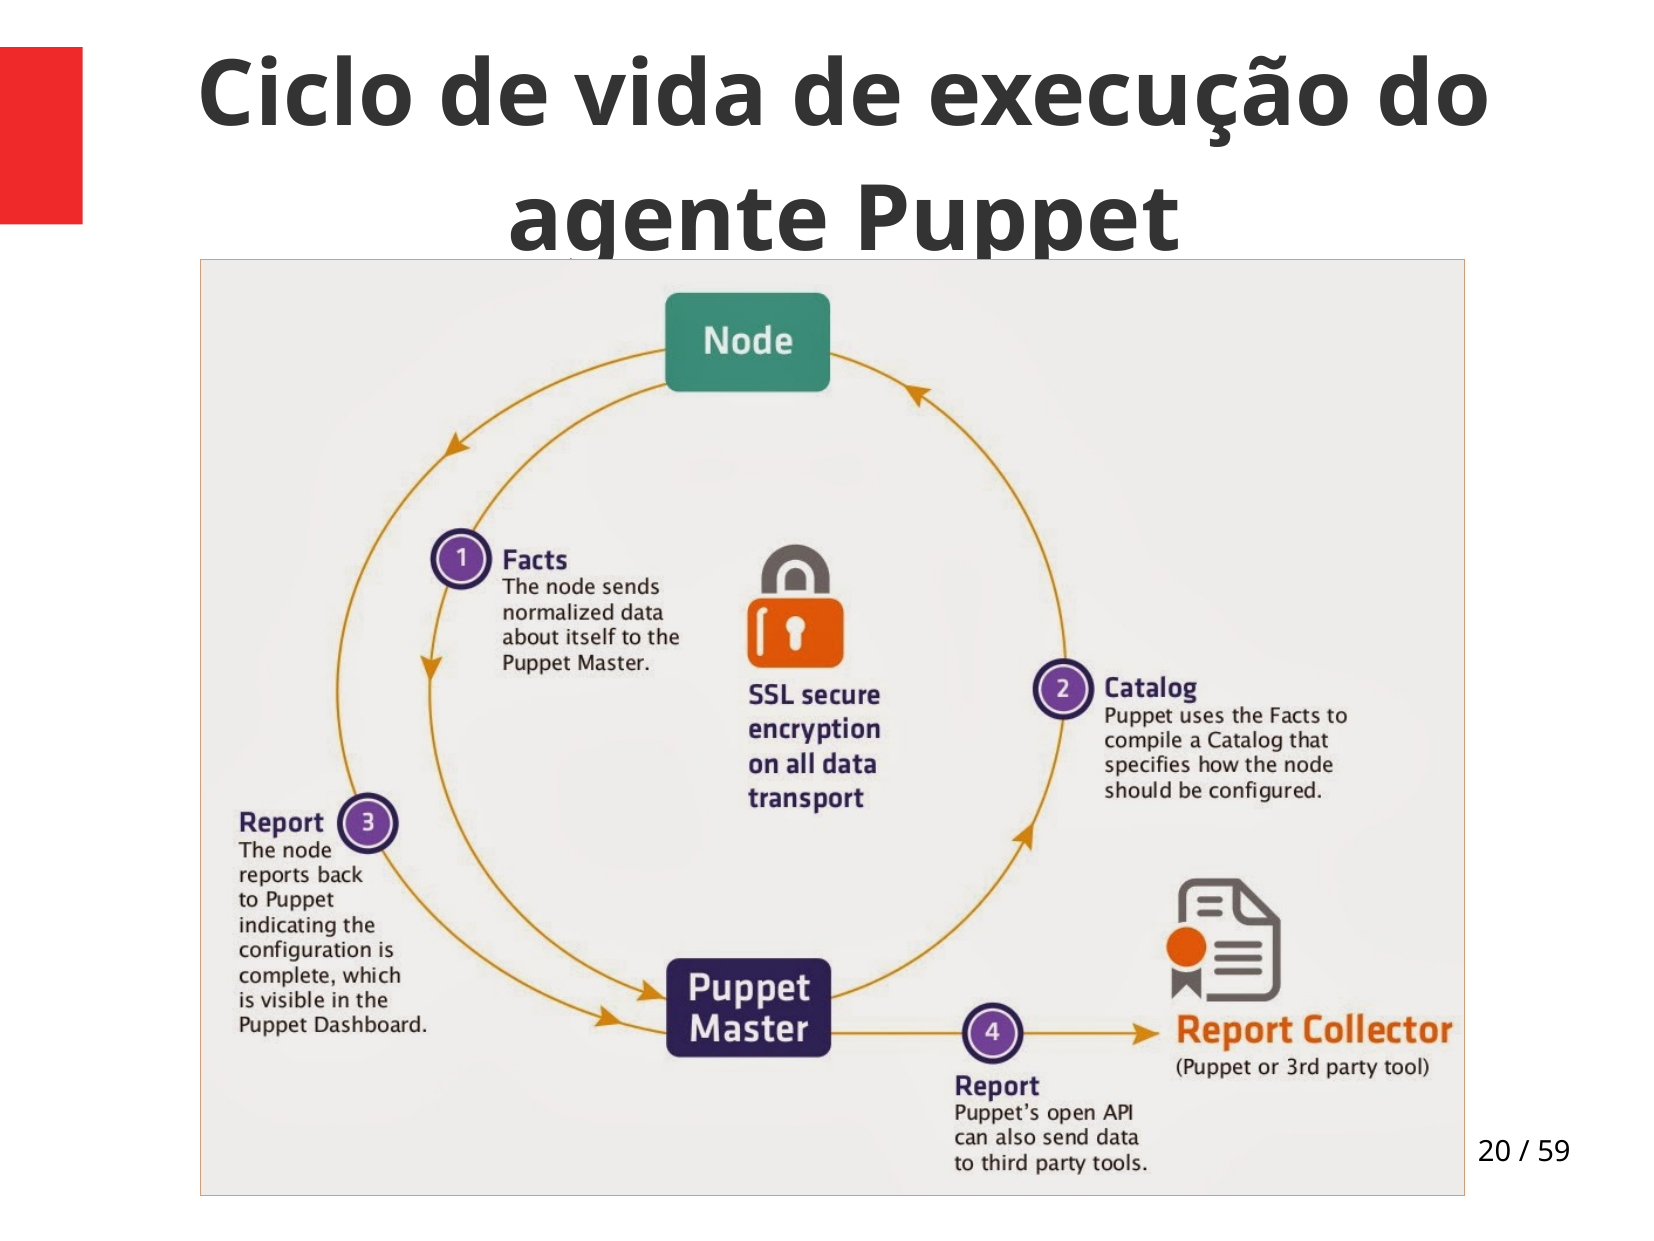

# Ciclo de vida de execução do agente Puppet
20